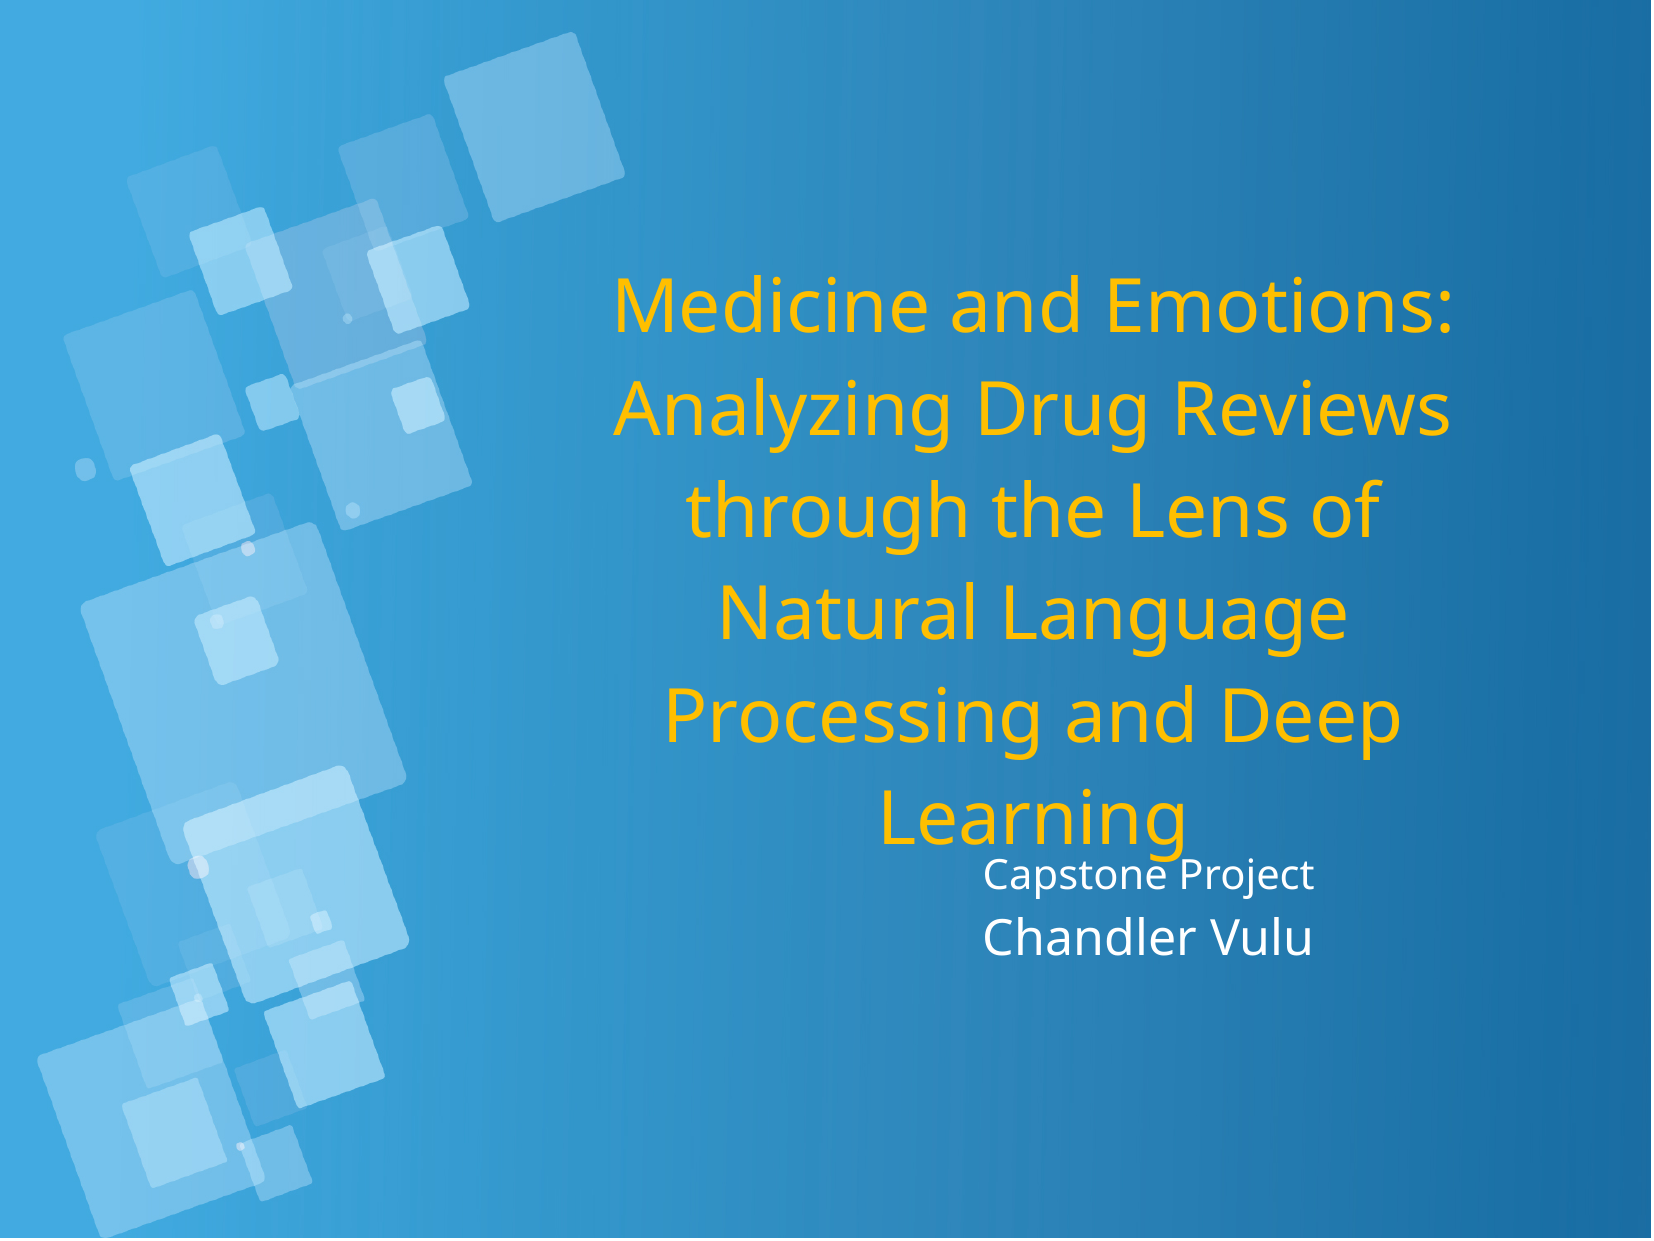

# Medicine and Emotions: Analyzing Drug Reviews through the Lens of Natural Language Processing and Deep Learning
Capstone Project
Chandler Vulu